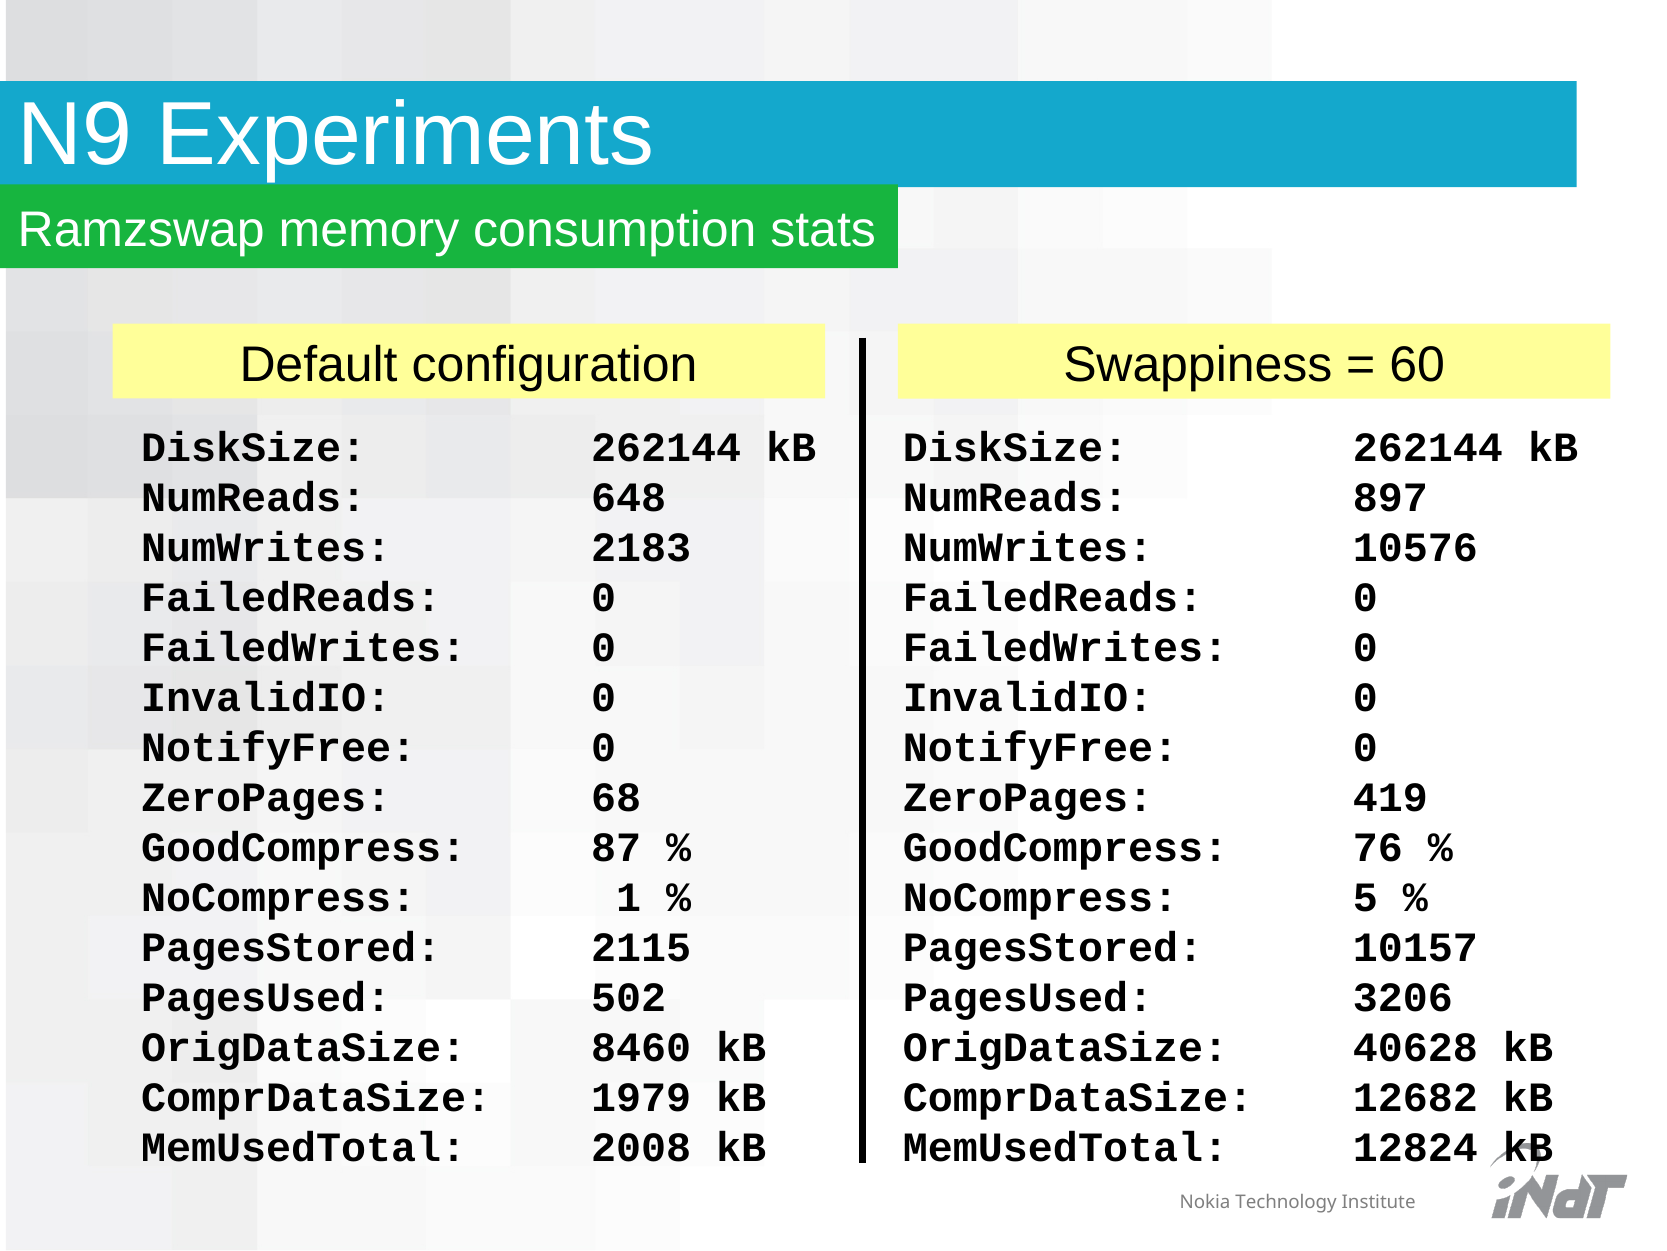

# N9 Experiments
Ramzswap memory consumption stats
Default configuration
Swappiness = 60
DiskSize:		262144 kB
NumReads:		648
NumWrites:		2183
FailedReads:	0
FailedWrites:	0
InvalidIO:		0
NotifyFree:		0
ZeroPages:		68
GoodCompress:	87 %
NoCompress:	 1 %
PagesStored:	2115
PagesUsed:	 	502
OrigDataSize:	8460 kB
ComprDataSize:	1979 kB
MemUsedTotal:	2008 kB
DiskSize:		262144 kB
NumReads:		897
NumWrites:		10576
FailedReads:	0
FailedWrites:	0
InvalidIO:		0
NotifyFree:	 	0
ZeroPages:		419
GoodCompress:	76 %
NoCompress:	 	5 %
PagesStored:	10157
PagesUsed:		3206
OrigDataSize:	40628 kB
ComprDataSize:	12682 kB
MemUsedTotal:	12824 kB